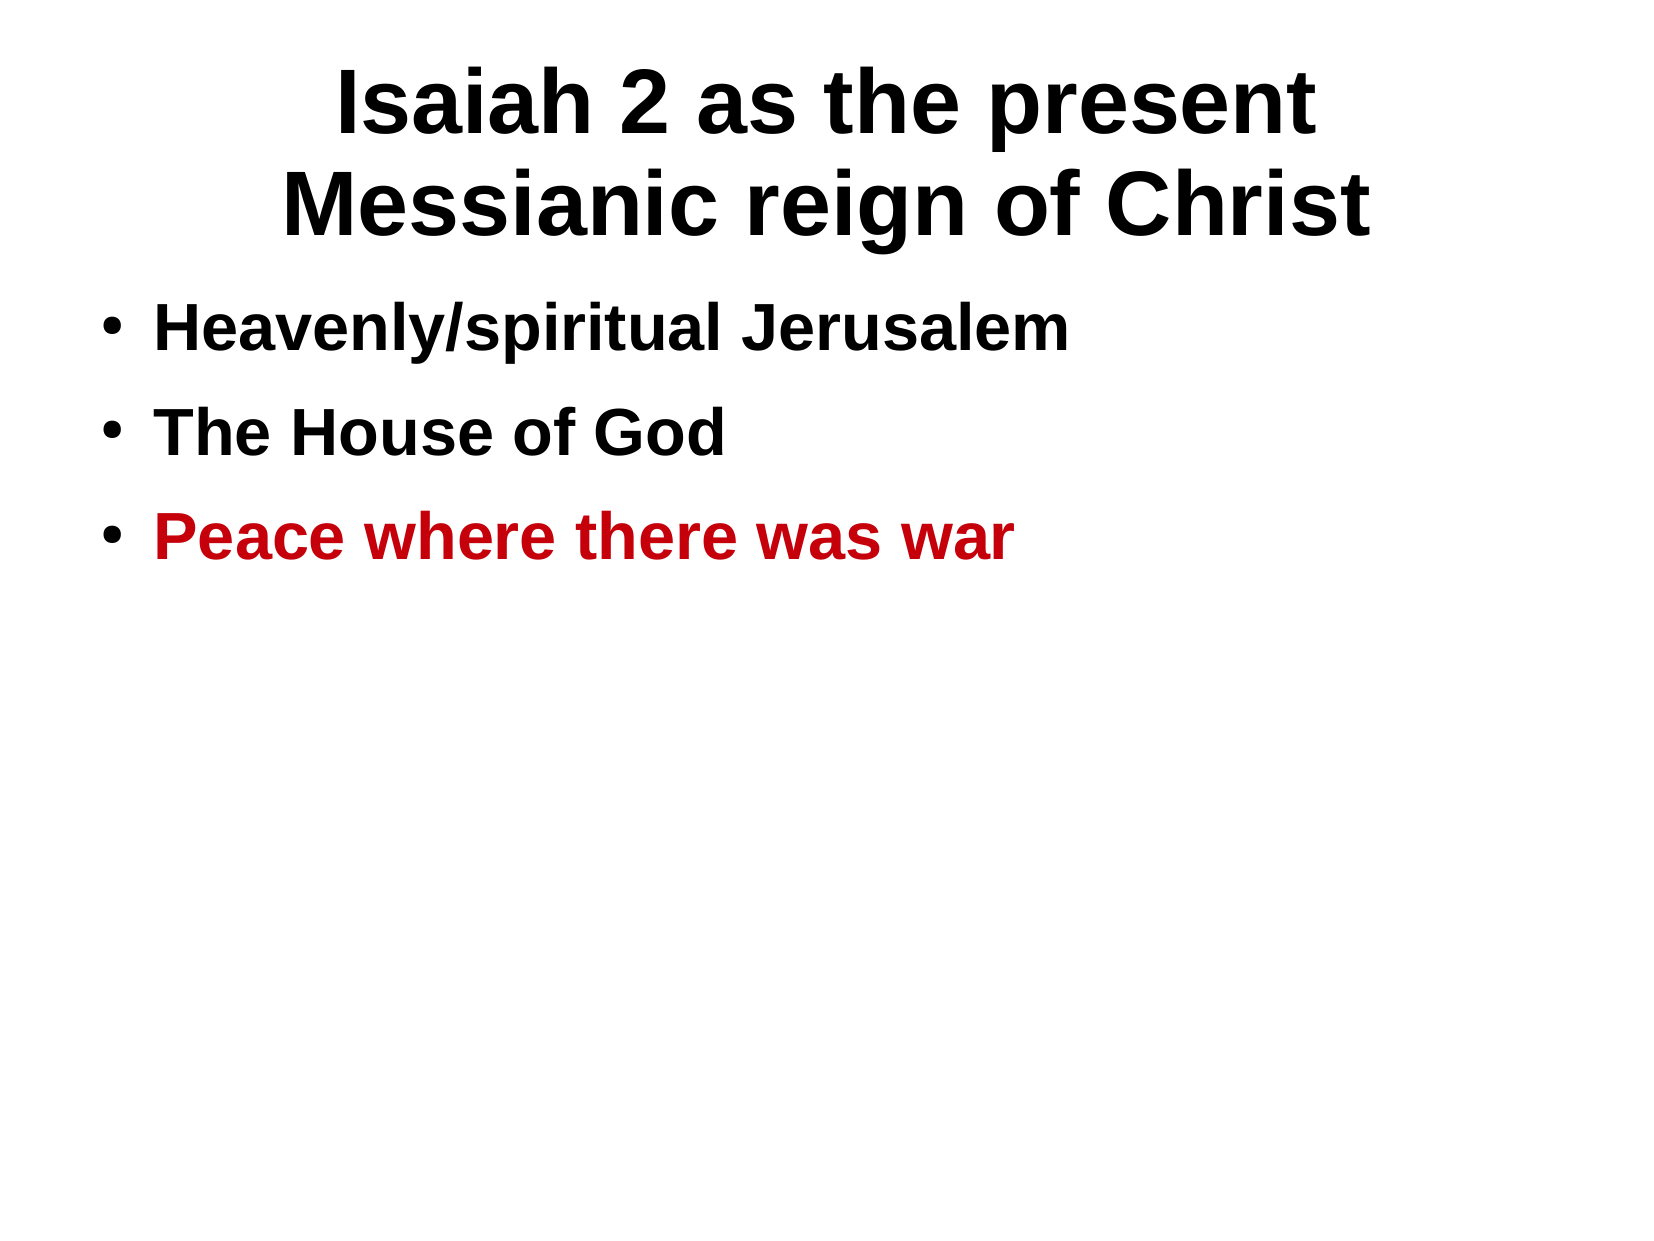

# Isaiah 2 as the present Messianic reign of Christ
Heavenly/spiritual Jerusalem
The House of God
Peace where there was war